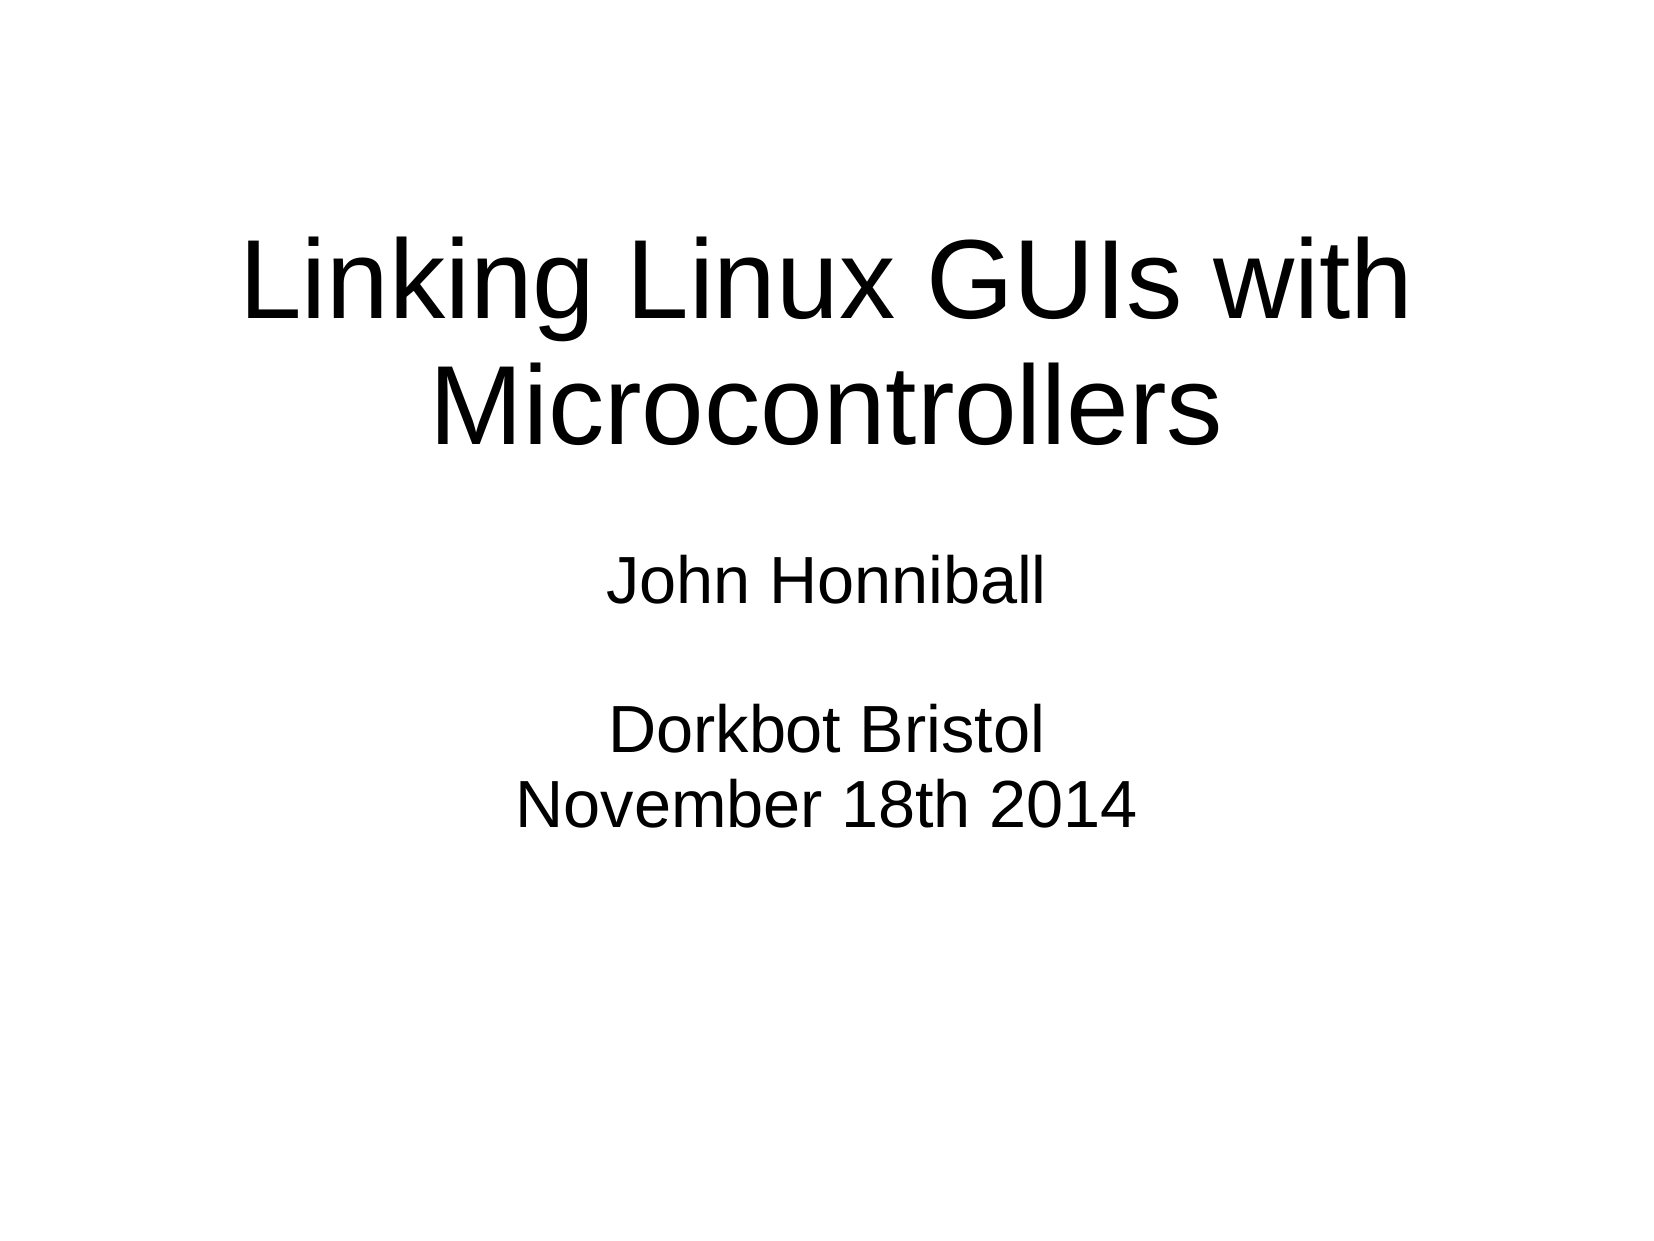

# Linking Linux GUIs with
Microcontrollers
John Honniball
Dorkbot Bristol
November 18th 2014